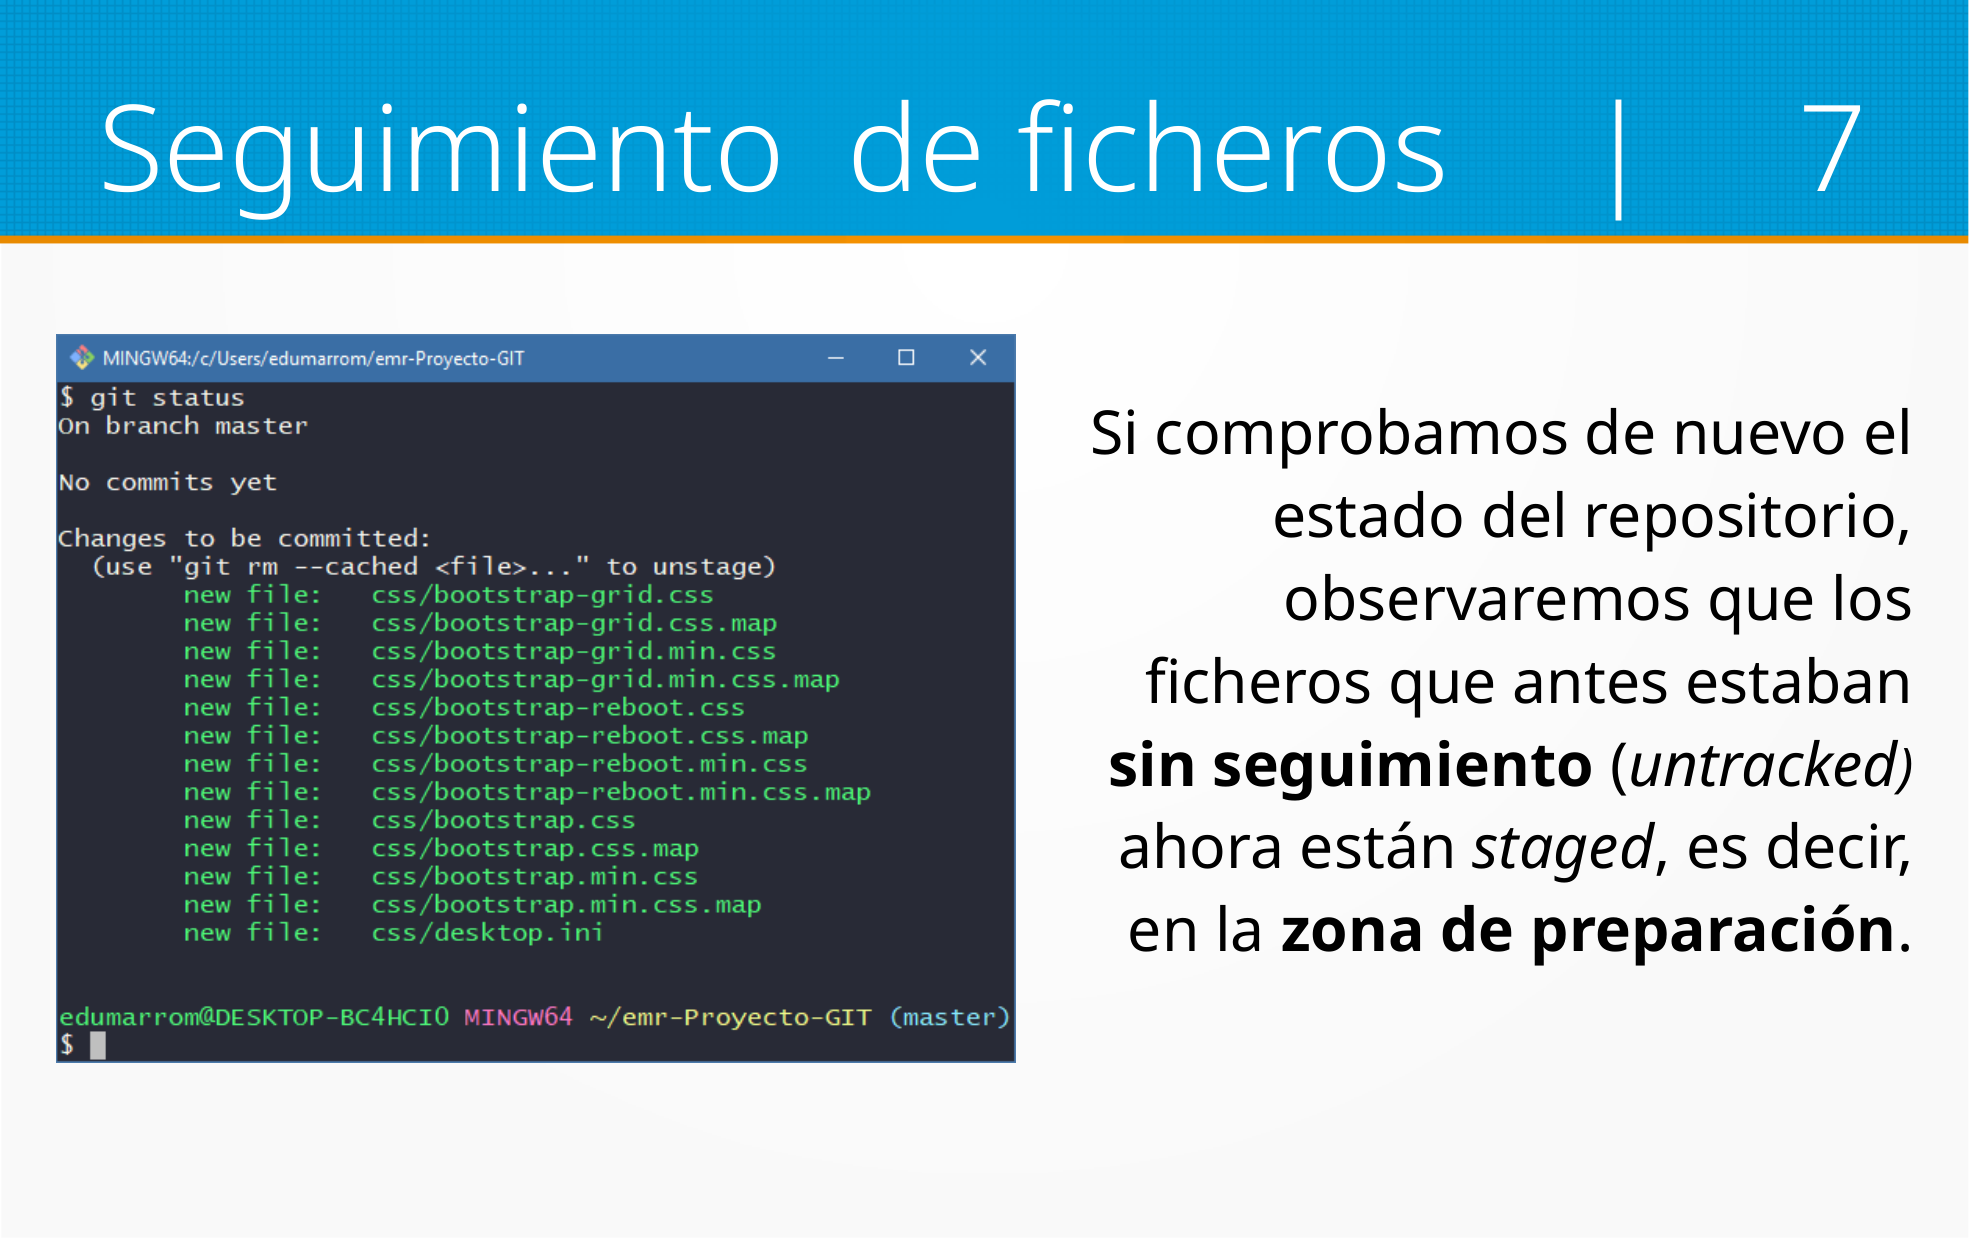

# Seguimiento de ficheros		|			7
Si comprobamos de nuevo el estado del repositorio, observaremos que los ficheros que antes estaban sin seguimiento (untracked) ahora están staged, es decir, en la zona de preparación.